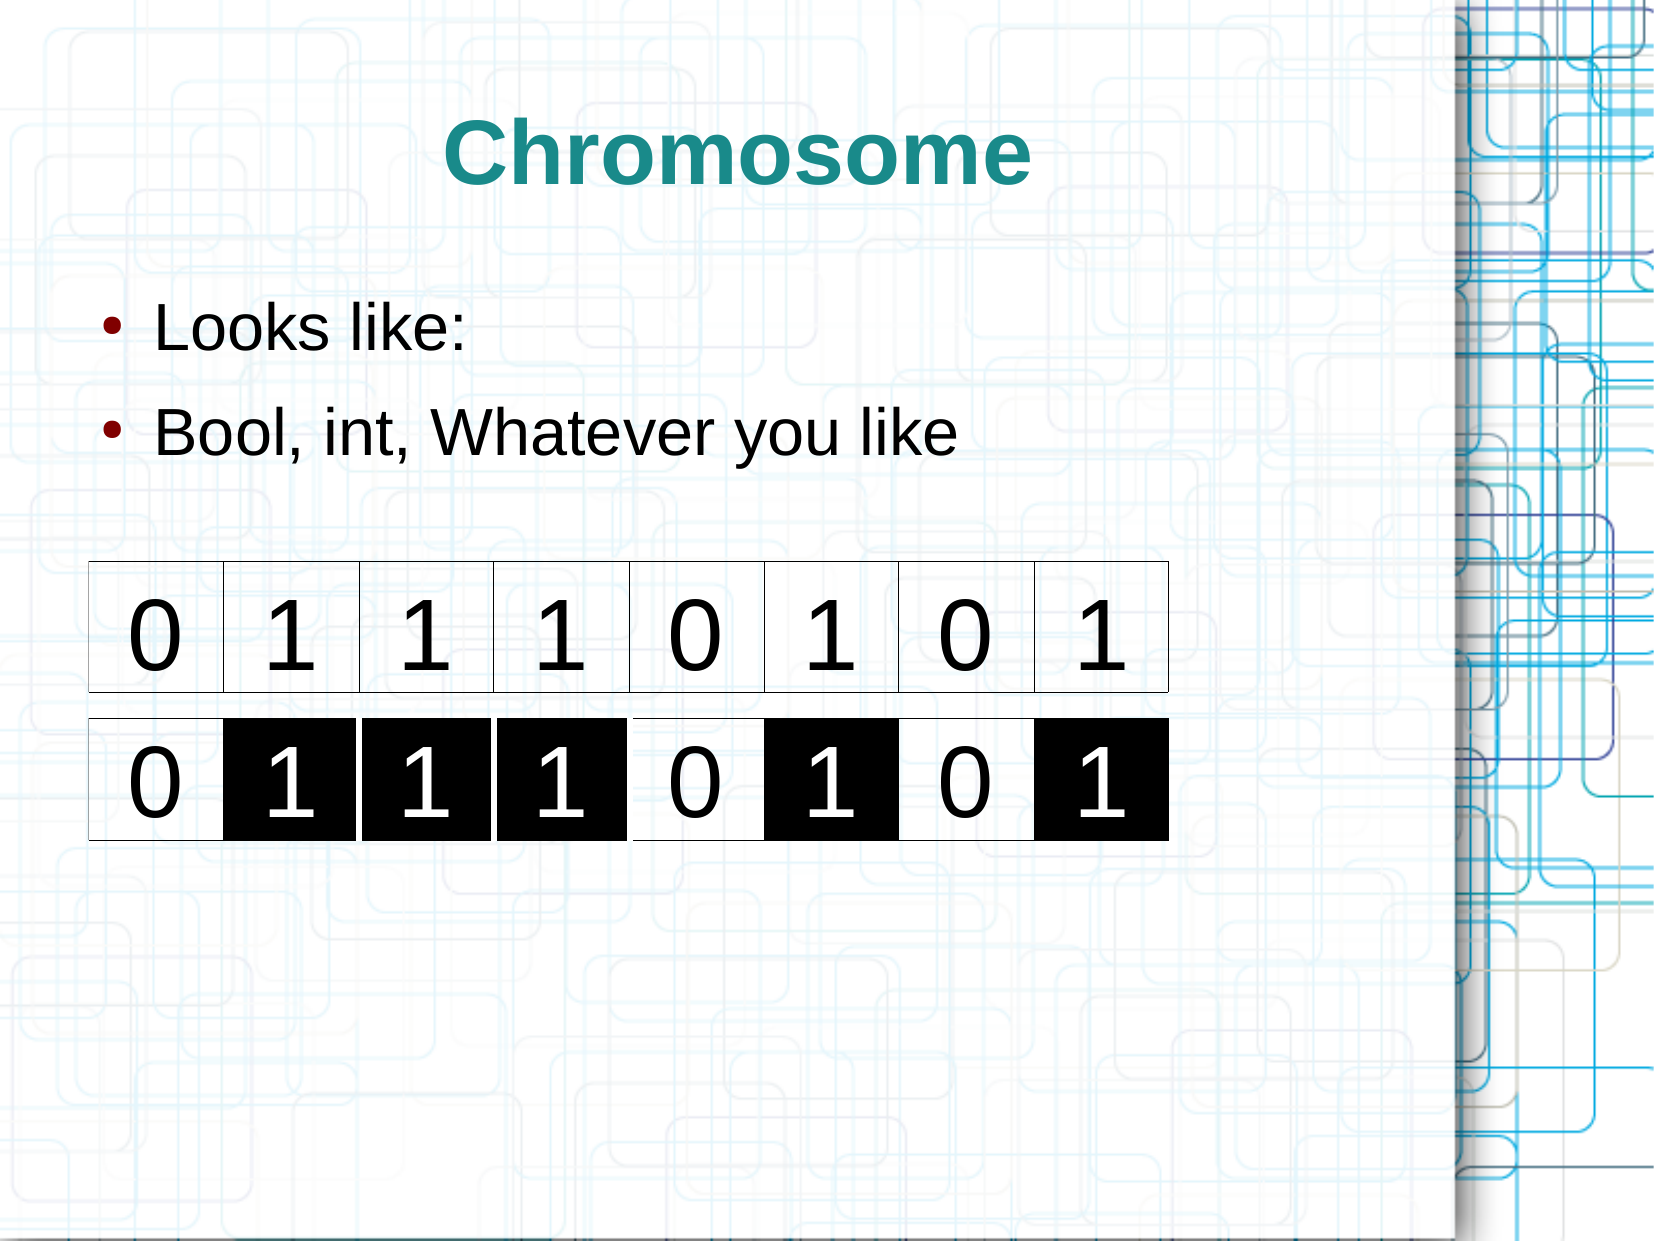

# Chromosome
Looks like:
Bool, int, Whatever you like